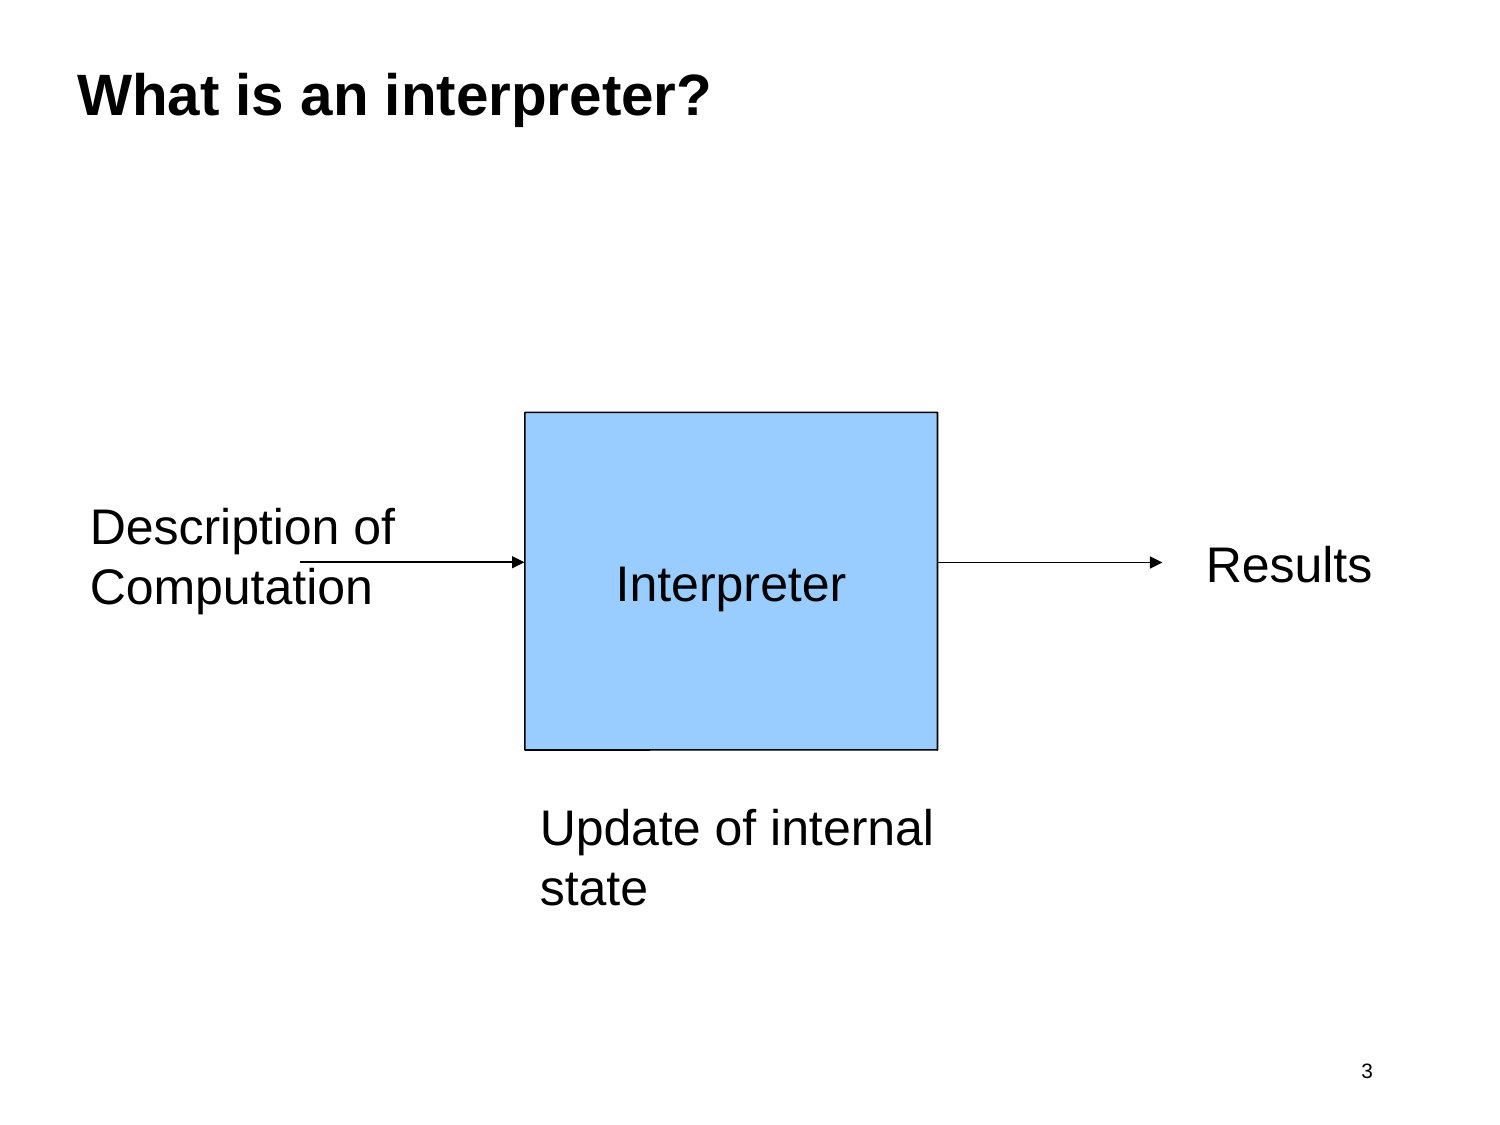

What is an interpreter?
Interpreter
Description of
Computation
Results
Update of internal state